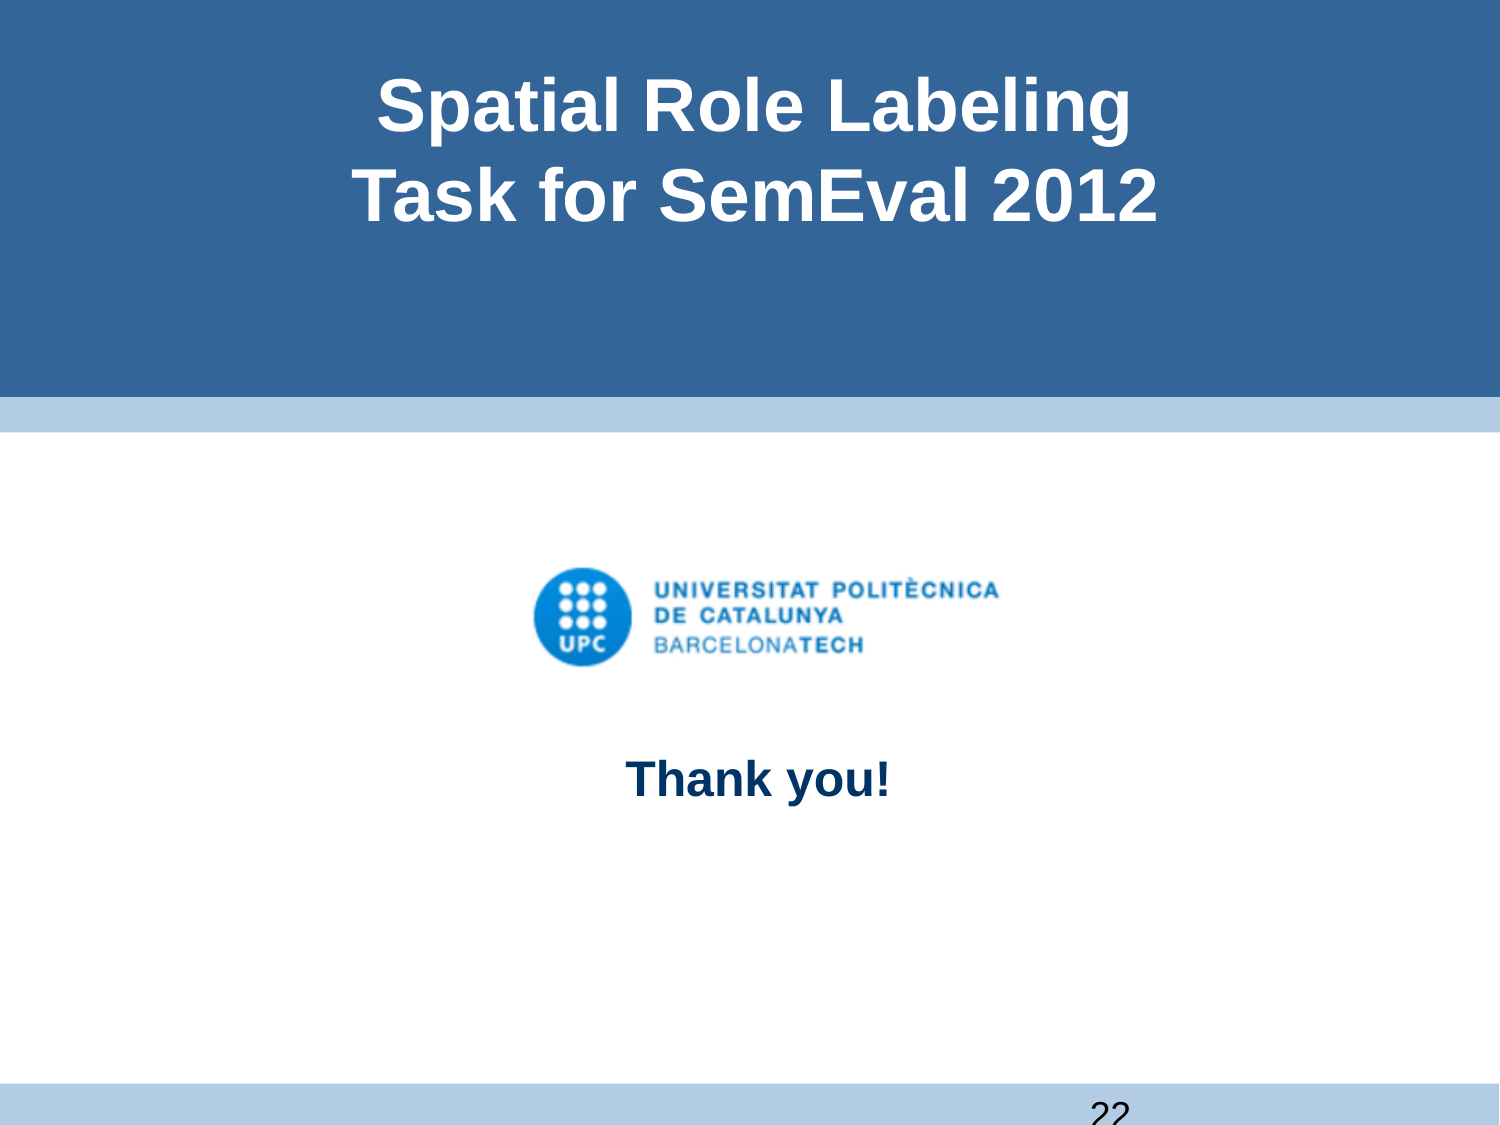

# Spatial Role Labeling Task for SemEval 2012
Thank you!